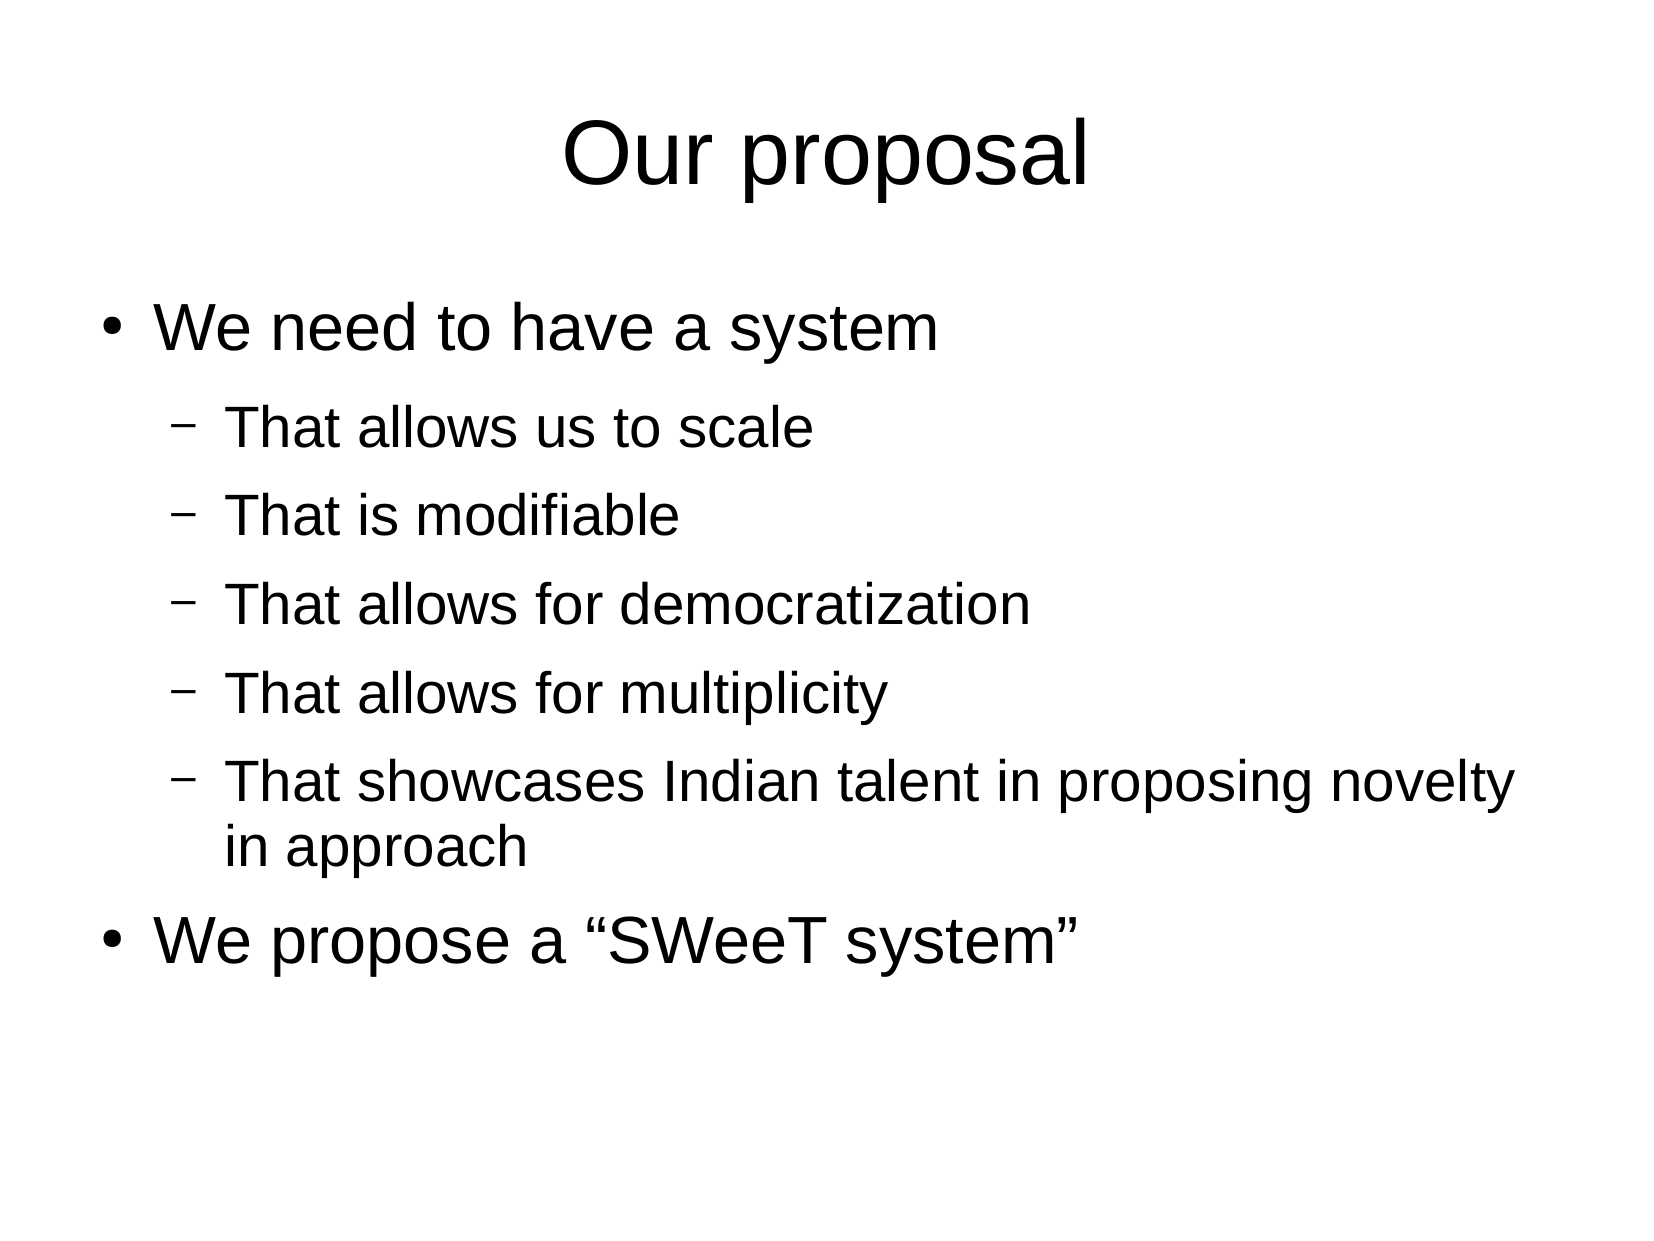

# Our proposal
We need to have a system
That allows us to scale
That is modifiable
That allows for democratization
That allows for multiplicity
That showcases Indian talent in proposing novelty in approach
We propose a “SWeeT system”